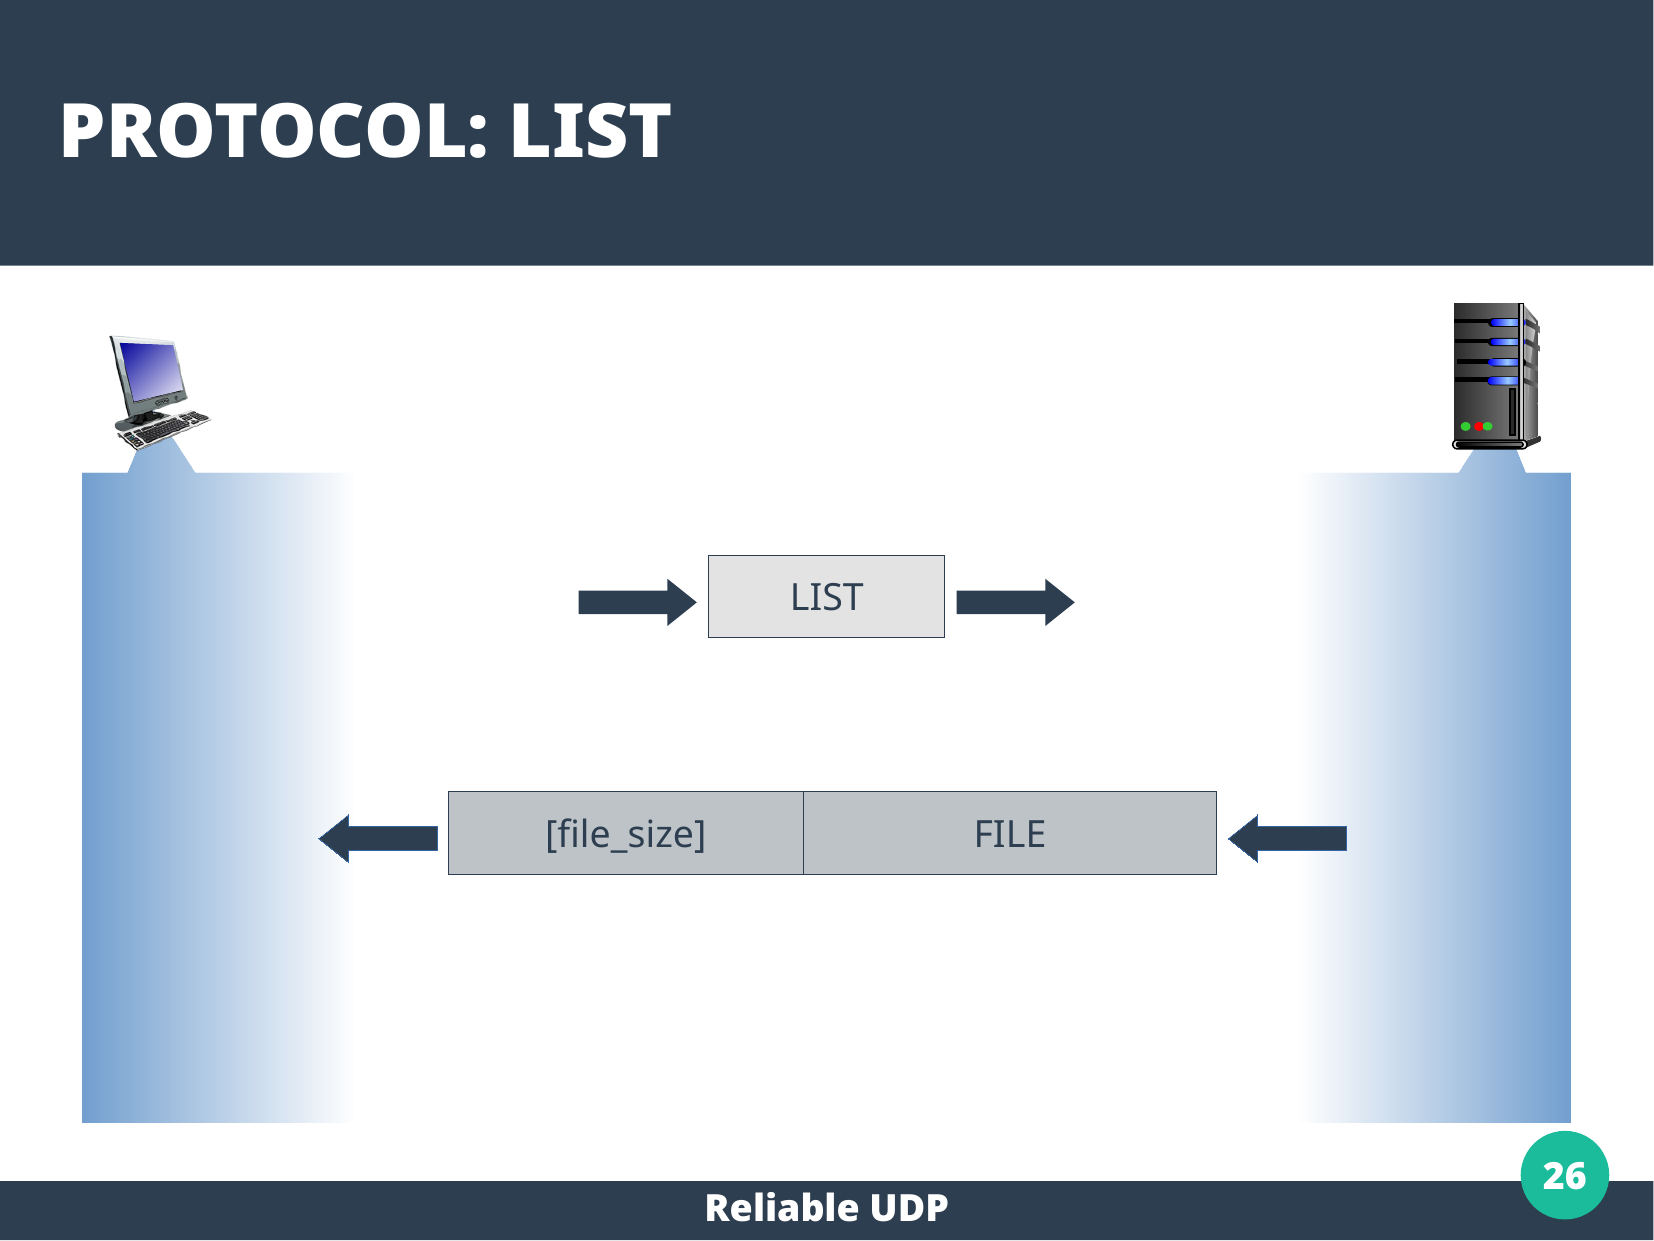

# PROTOCOL: LIST
LIST
[file_size]
FILE
26
Reliable UDP